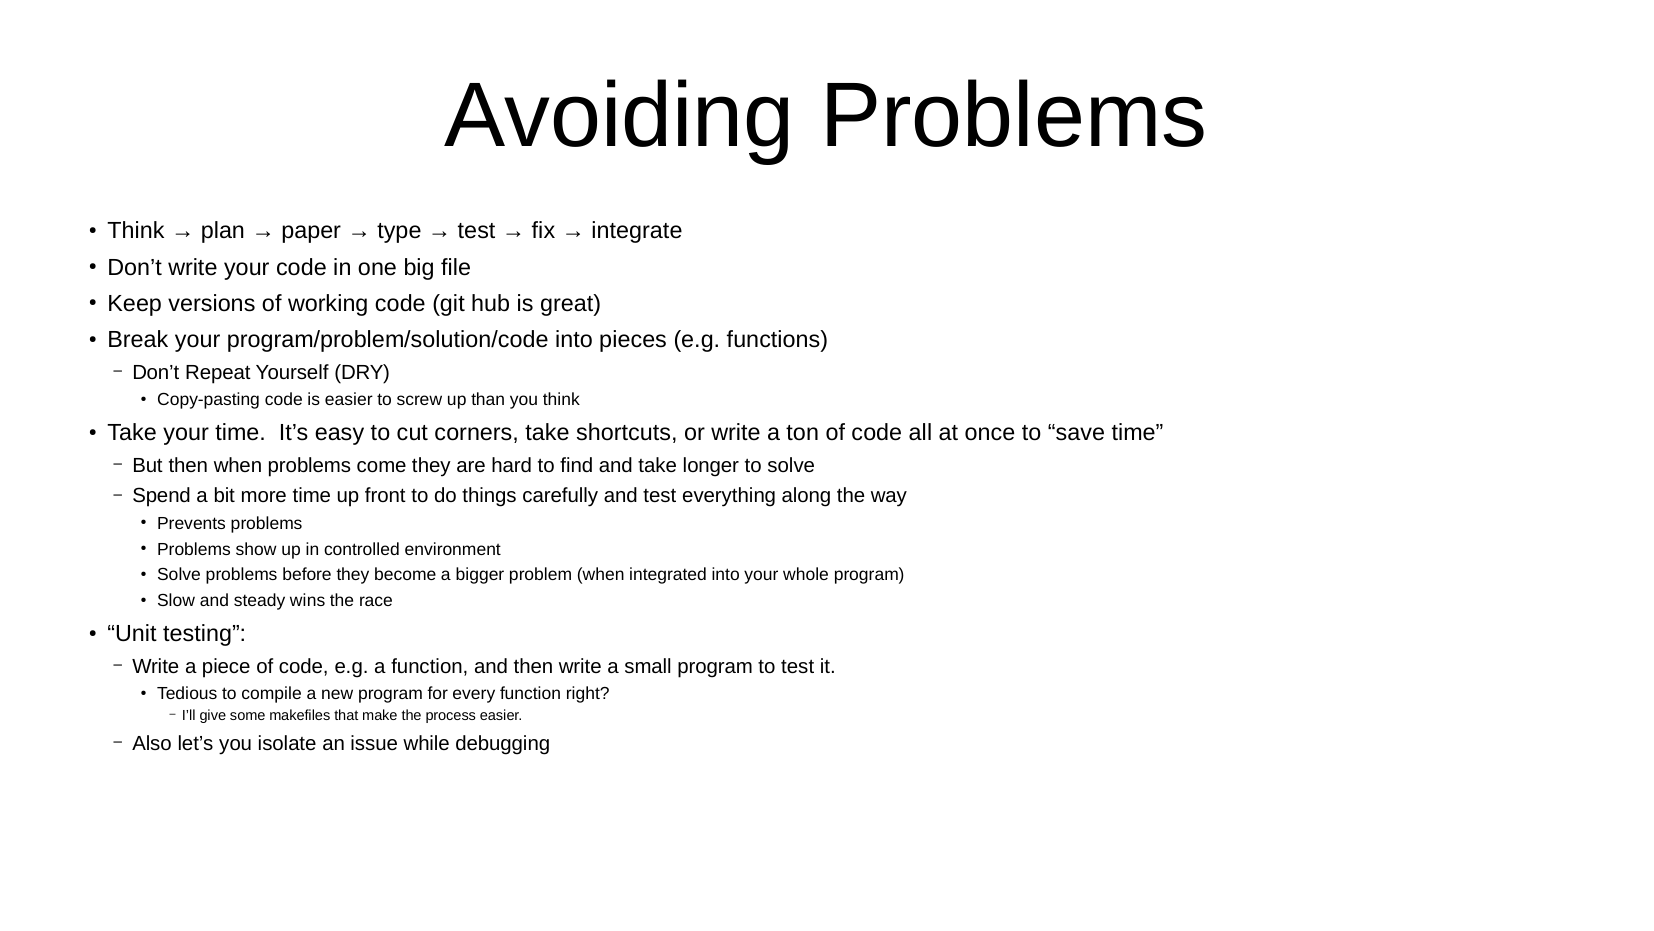

# Avoiding Problems
Think → plan → paper → type → test → fix → integrate
Don’t write your code in one big file
Keep versions of working code (git hub is great)
Break your program/problem/solution/code into pieces (e.g. functions)
Don’t Repeat Yourself (DRY)
Copy-pasting code is easier to screw up than you think
Take your time. It’s easy to cut corners, take shortcuts, or write a ton of code all at once to “save time”
But then when problems come they are hard to find and take longer to solve
Spend a bit more time up front to do things carefully and test everything along the way
Prevents problems
Problems show up in controlled environment
Solve problems before they become a bigger problem (when integrated into your whole program)
Slow and steady wins the race
“Unit testing”:
Write a piece of code, e.g. a function, and then write a small program to test it.
Tedious to compile a new program for every function right?
I’ll give some makefiles that make the process easier.
Also let’s you isolate an issue while debugging